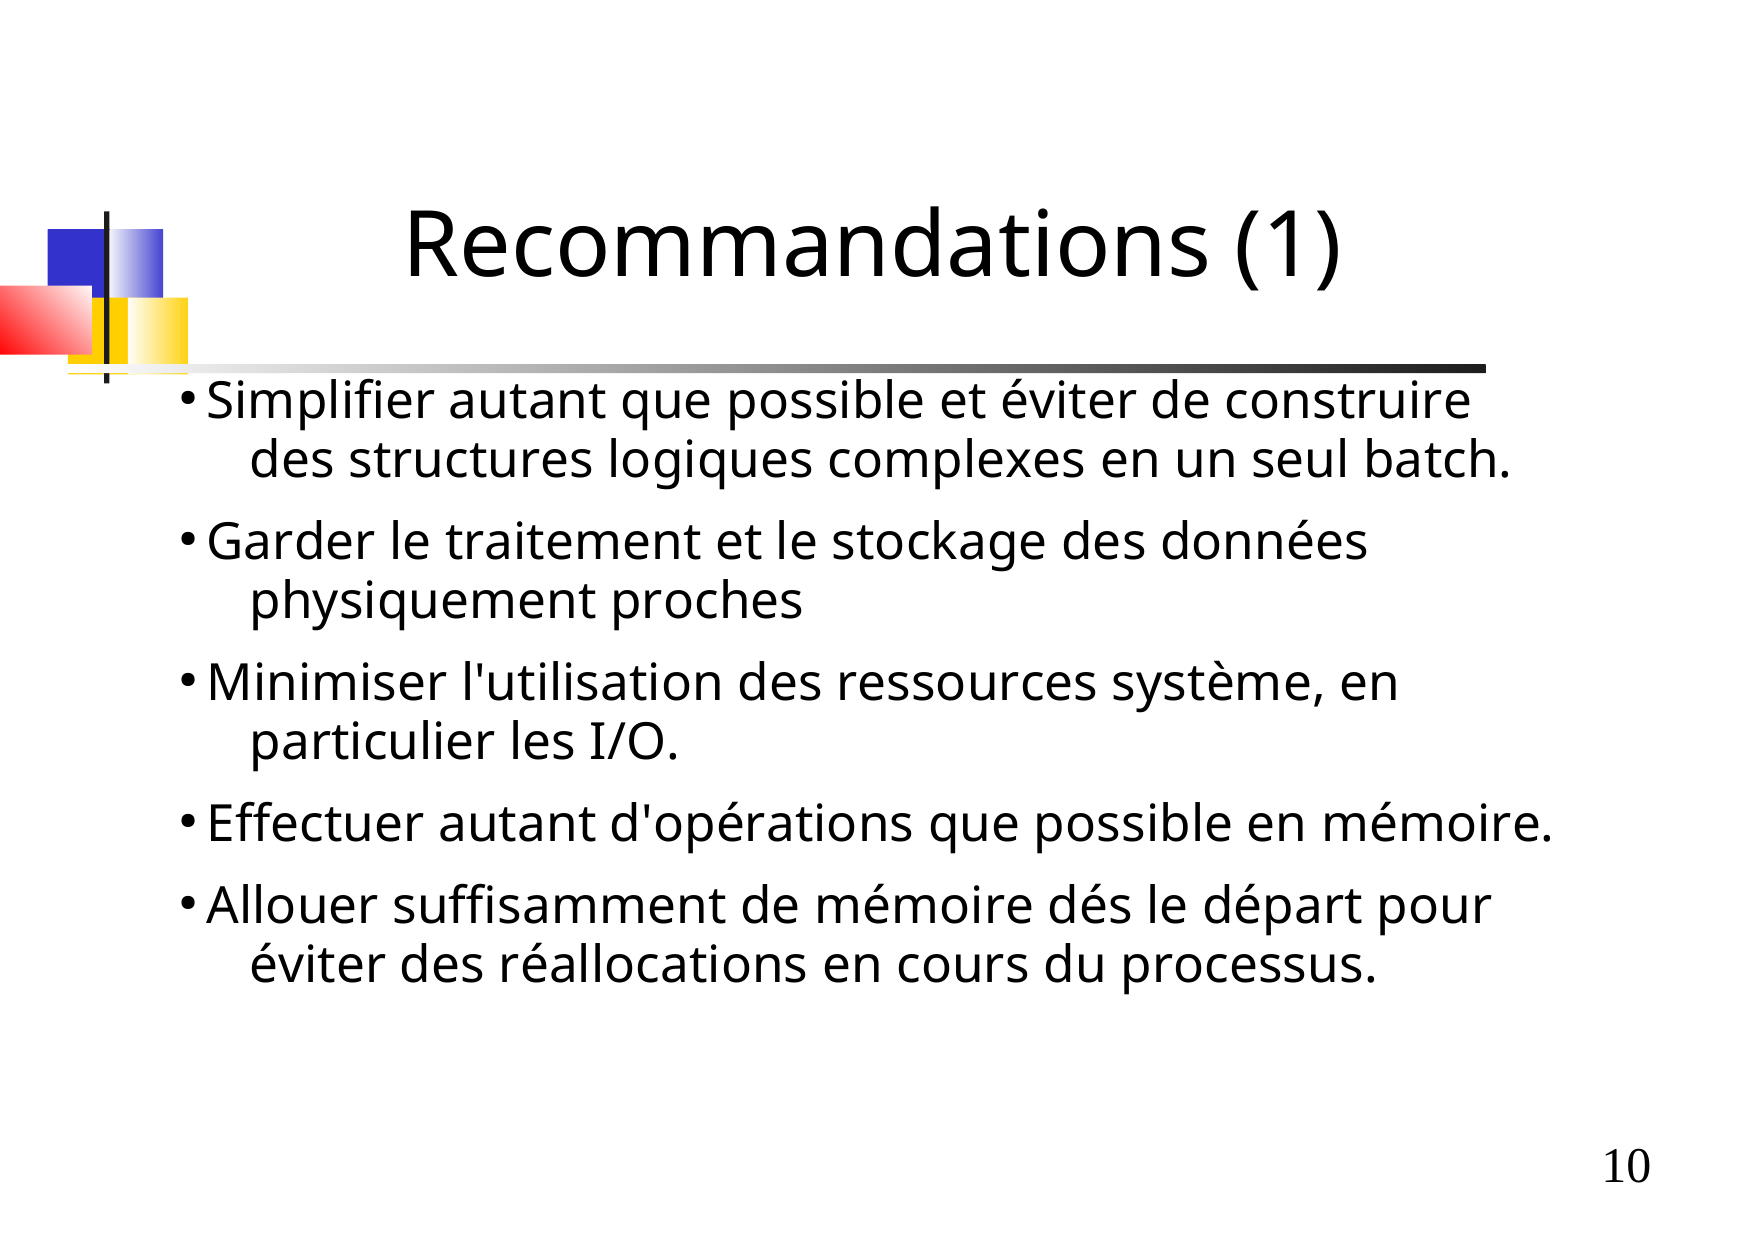

# Recommandations (1)
Simplifier autant que possible et éviter de construire des structures logiques complexes en un seul batch.
Garder le traitement et le stockage des données physiquement proches
Minimiser l'utilisation des ressources système, en particulier les I/O.
Effectuer autant d'opérations que possible en mémoire.
Allouer suffisamment de mémoire dés le départ pour éviter des réallocations en cours du processus.